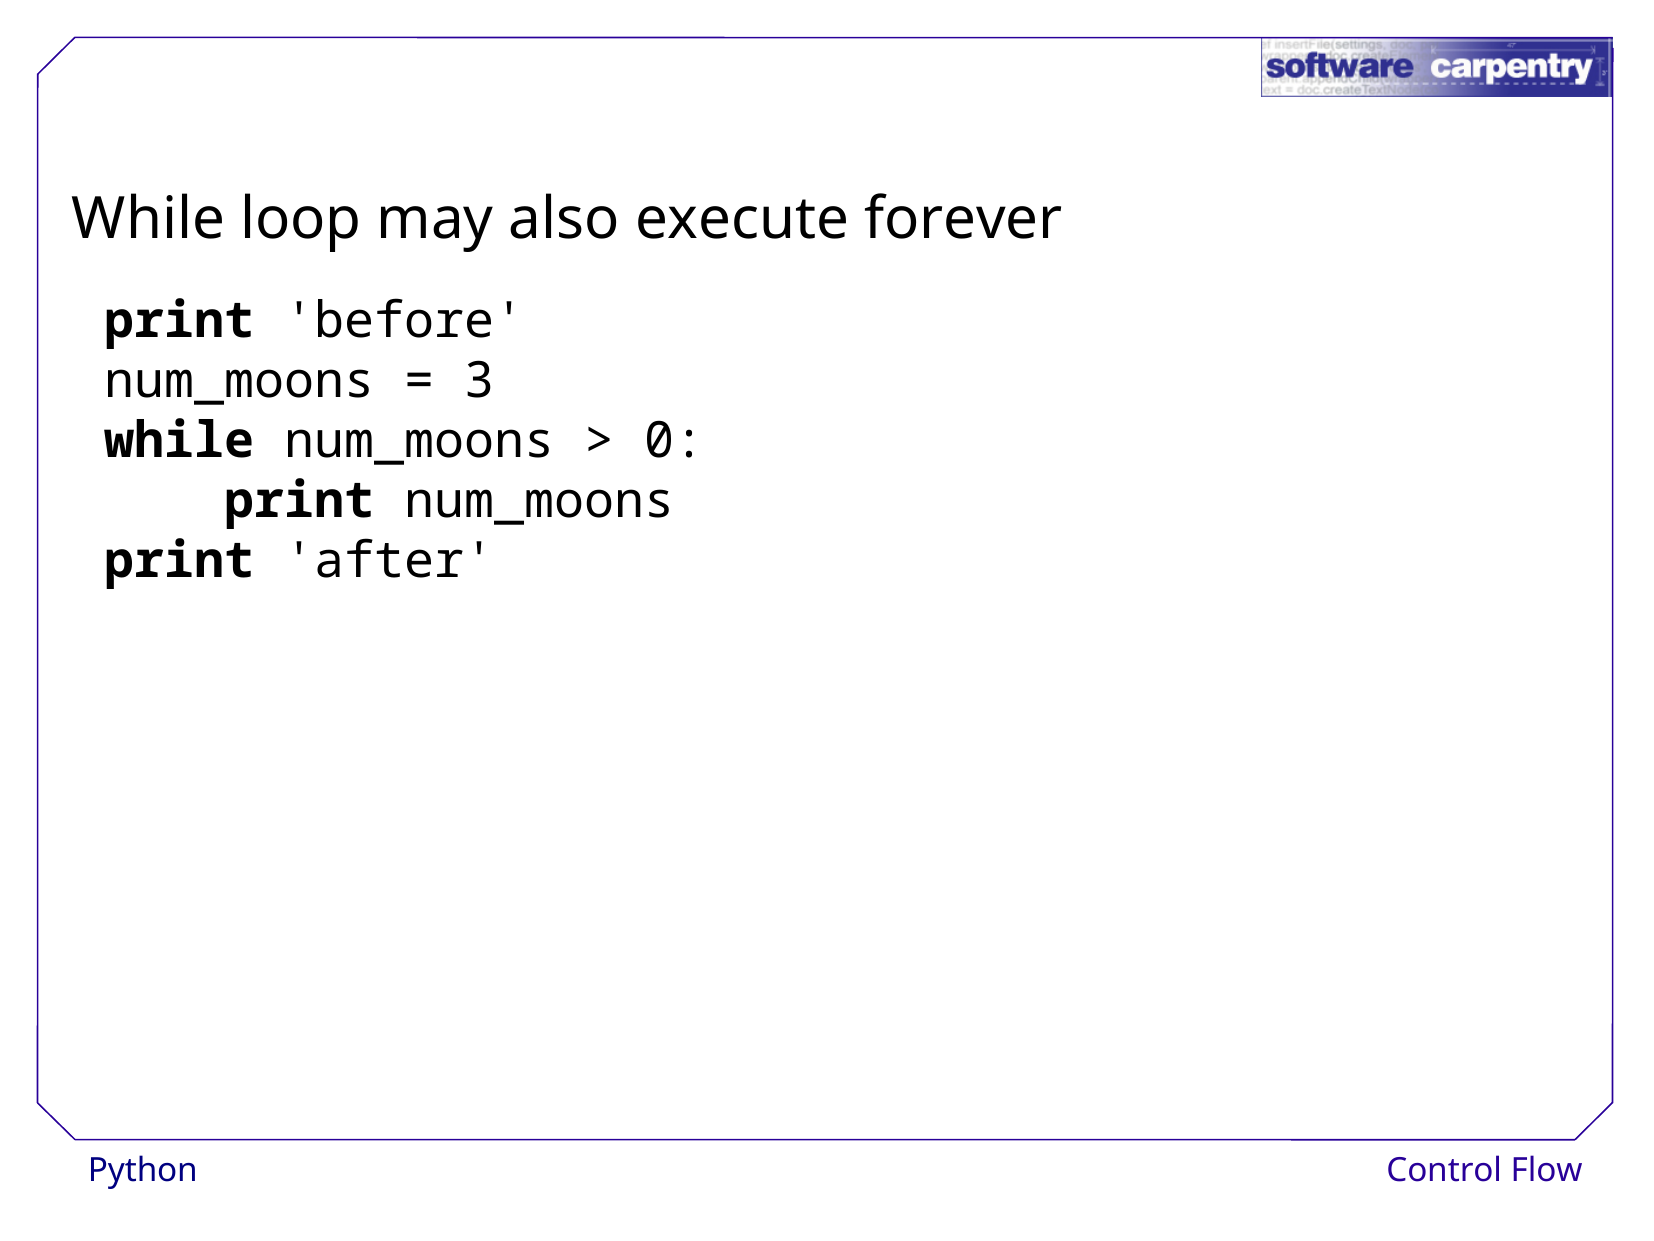

While loop may also execute forever
print 'before'
num_moons = 3
while num_moons > 0:
 print num_moons
print 'after'